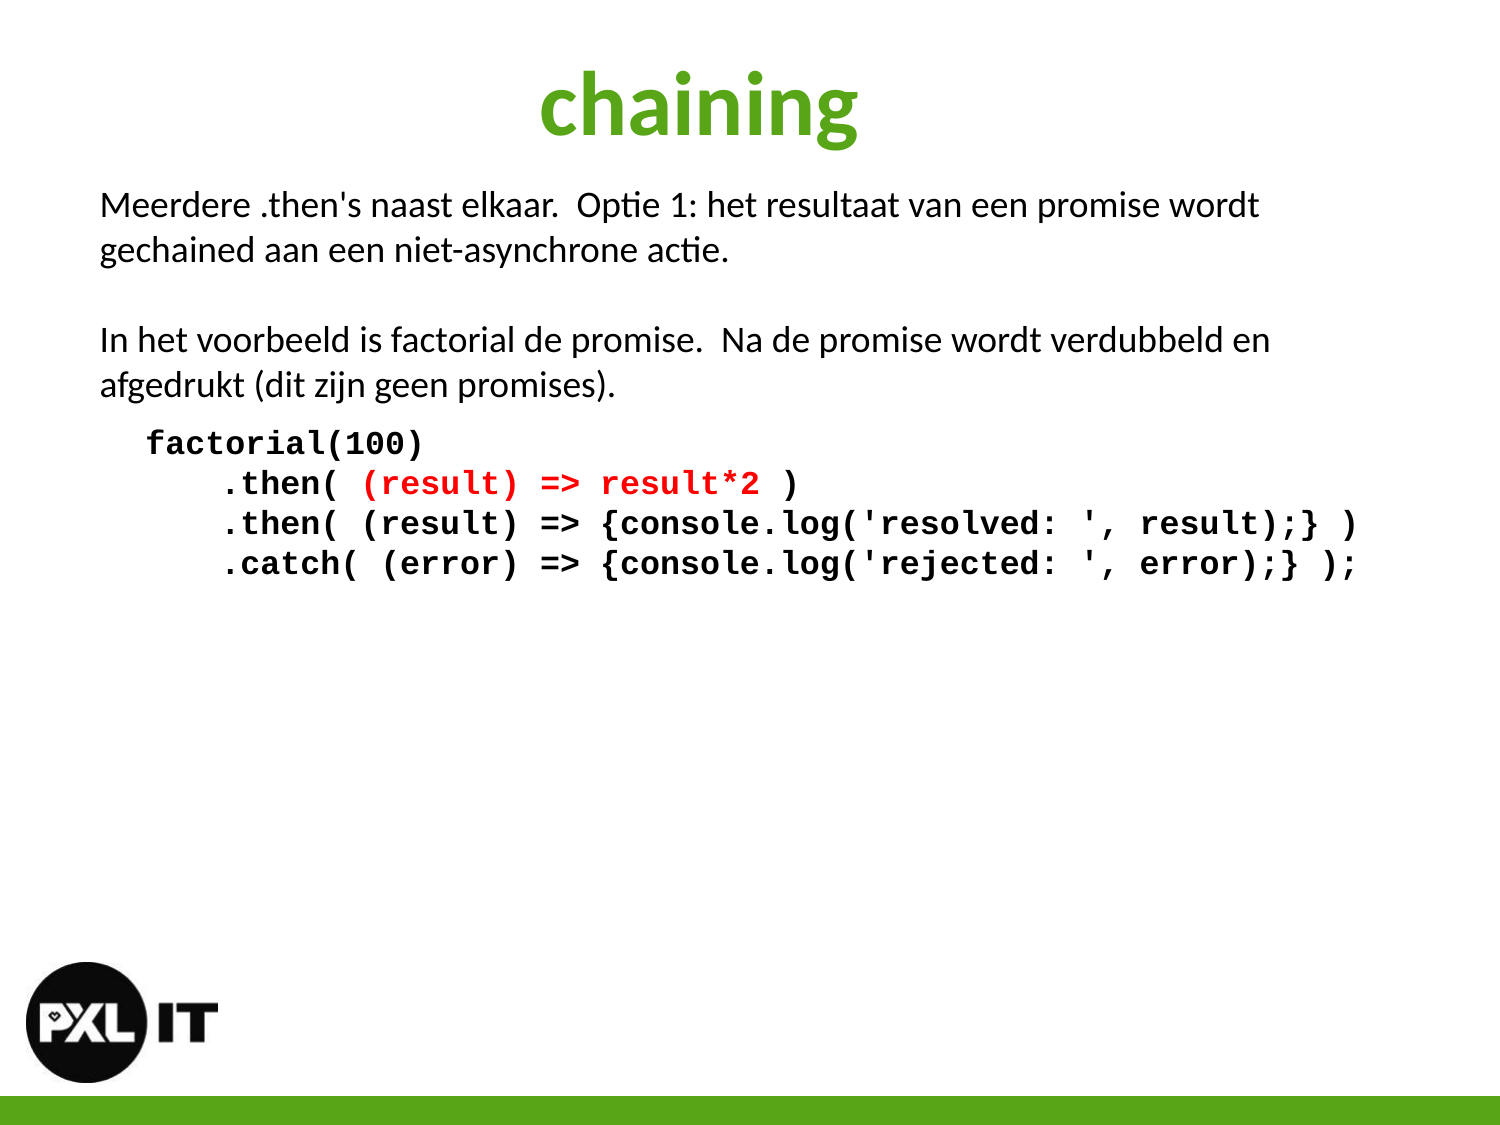

chaining
Meerdere .then's naast elkaar. Optie 1: het resultaat van een promise wordt gechained aan een niet-asynchrone actie.
In het voorbeeld is factorial de promise. Na de promise wordt verdubbeld en afgedrukt (dit zijn geen promises).
factorial(100)
	.then( (result) => result*2 )
	.then( (result) => {console.log('resolved: ', result);} )
	.catch( (error) => {console.log('rejected: ', error);} );